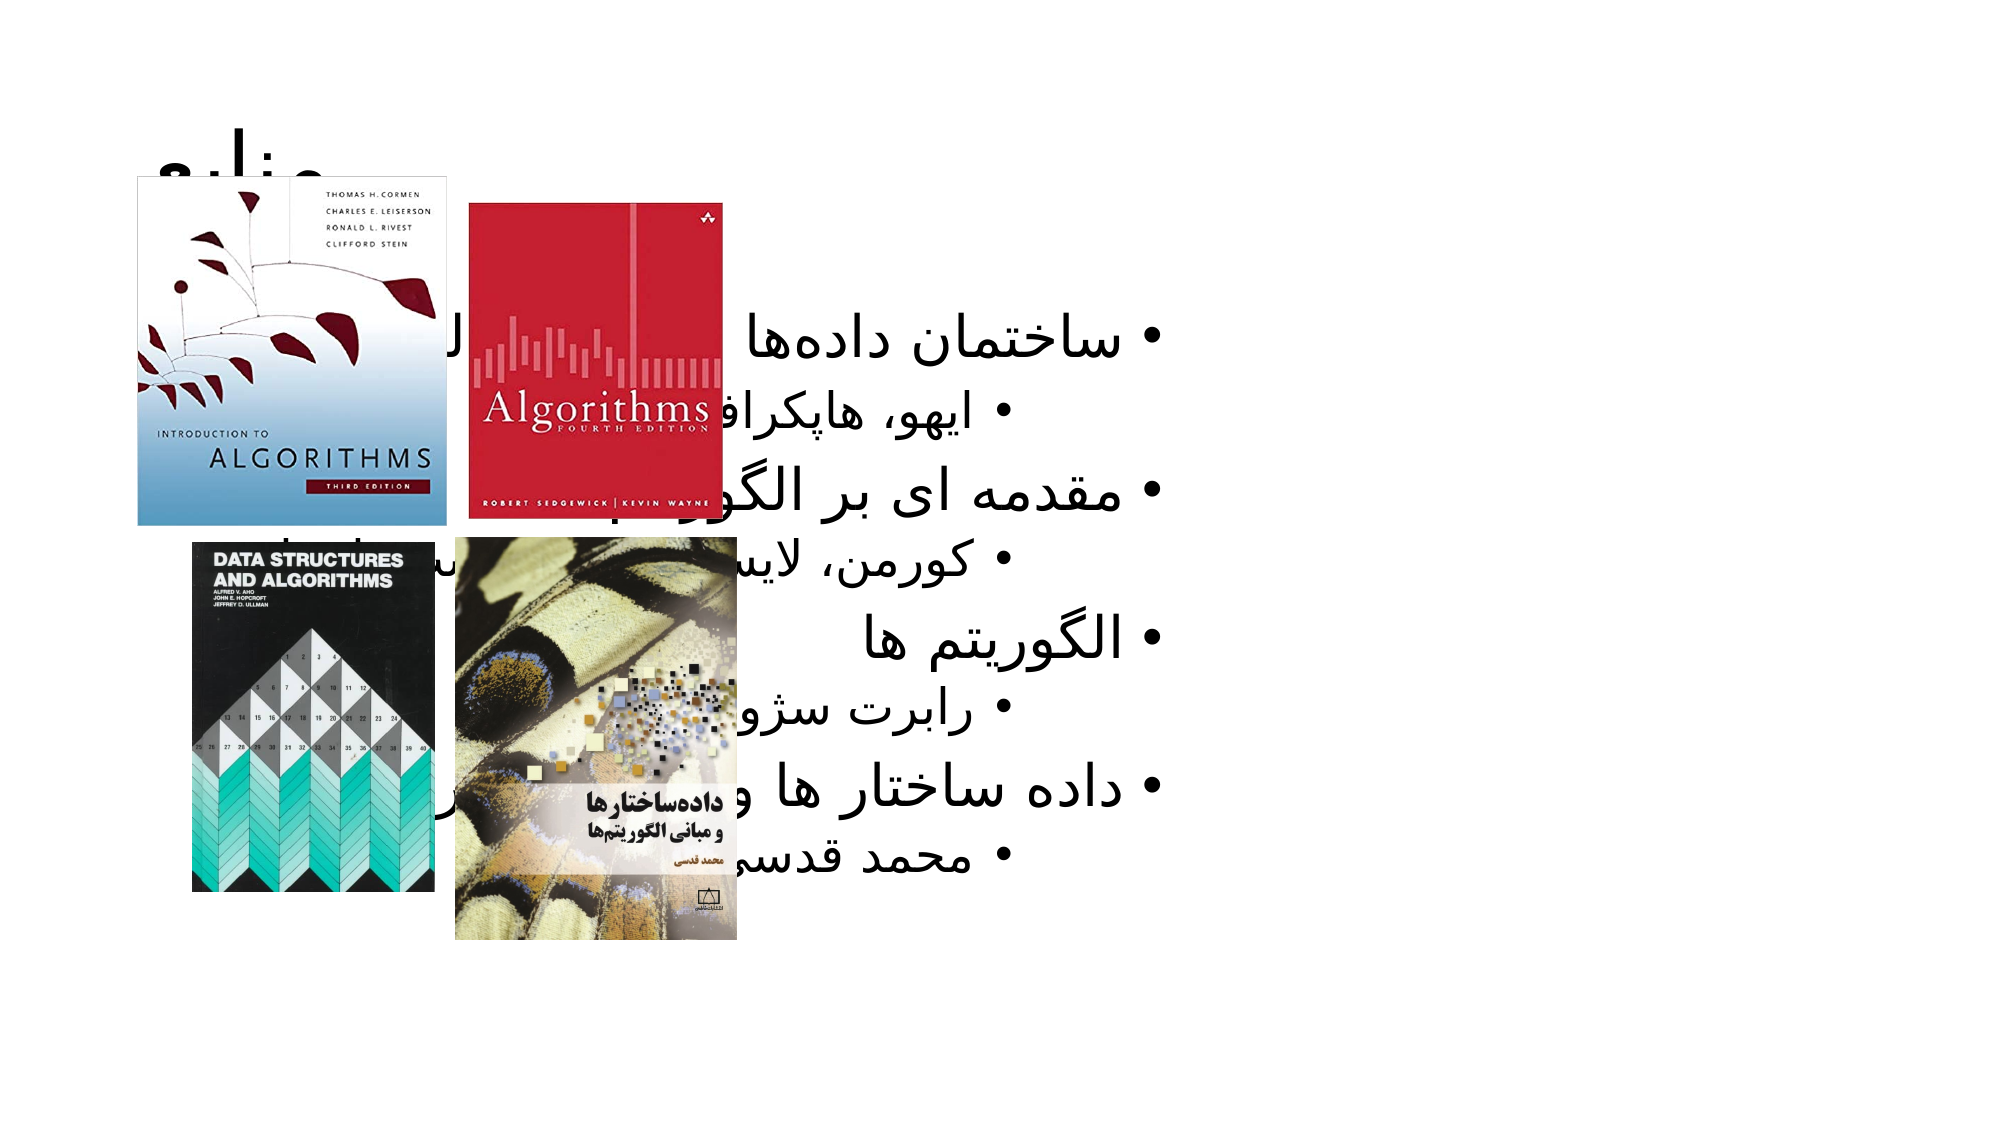

# منابع
ساختمان داده‌ها و طراحی الگوریتم
ایهو، هاپکرافت، آلمن
مقدمه ای بر الگوریتم ها
کورمن، لایسرسون، ریوست، اشتاین
الگوریتم ها
رابرت سژویک، کوین وین
داده ساختار ها و مبانی الگوریتم ها
محمد قدسی